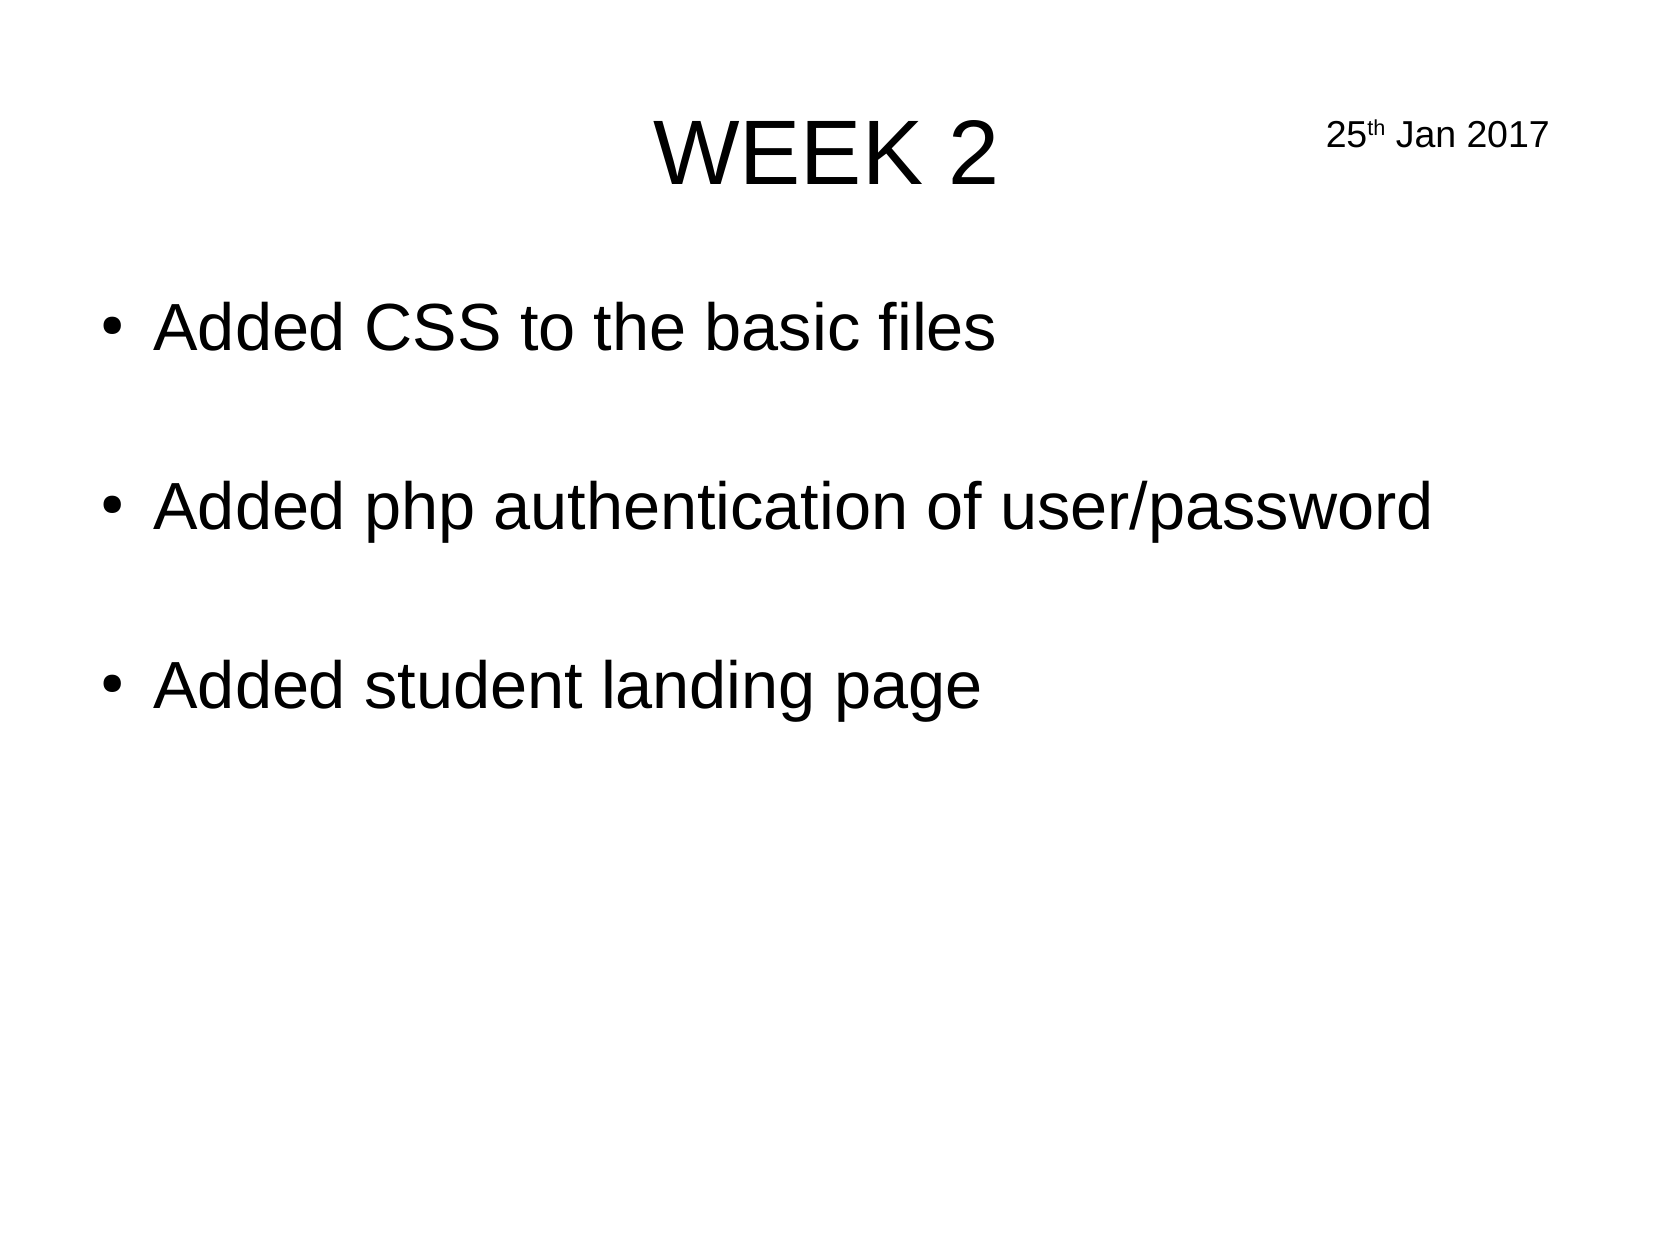

# WEEK 2
25th Jan 2017
Added CSS to the basic files
Added php authentication of user/password
Added student landing page